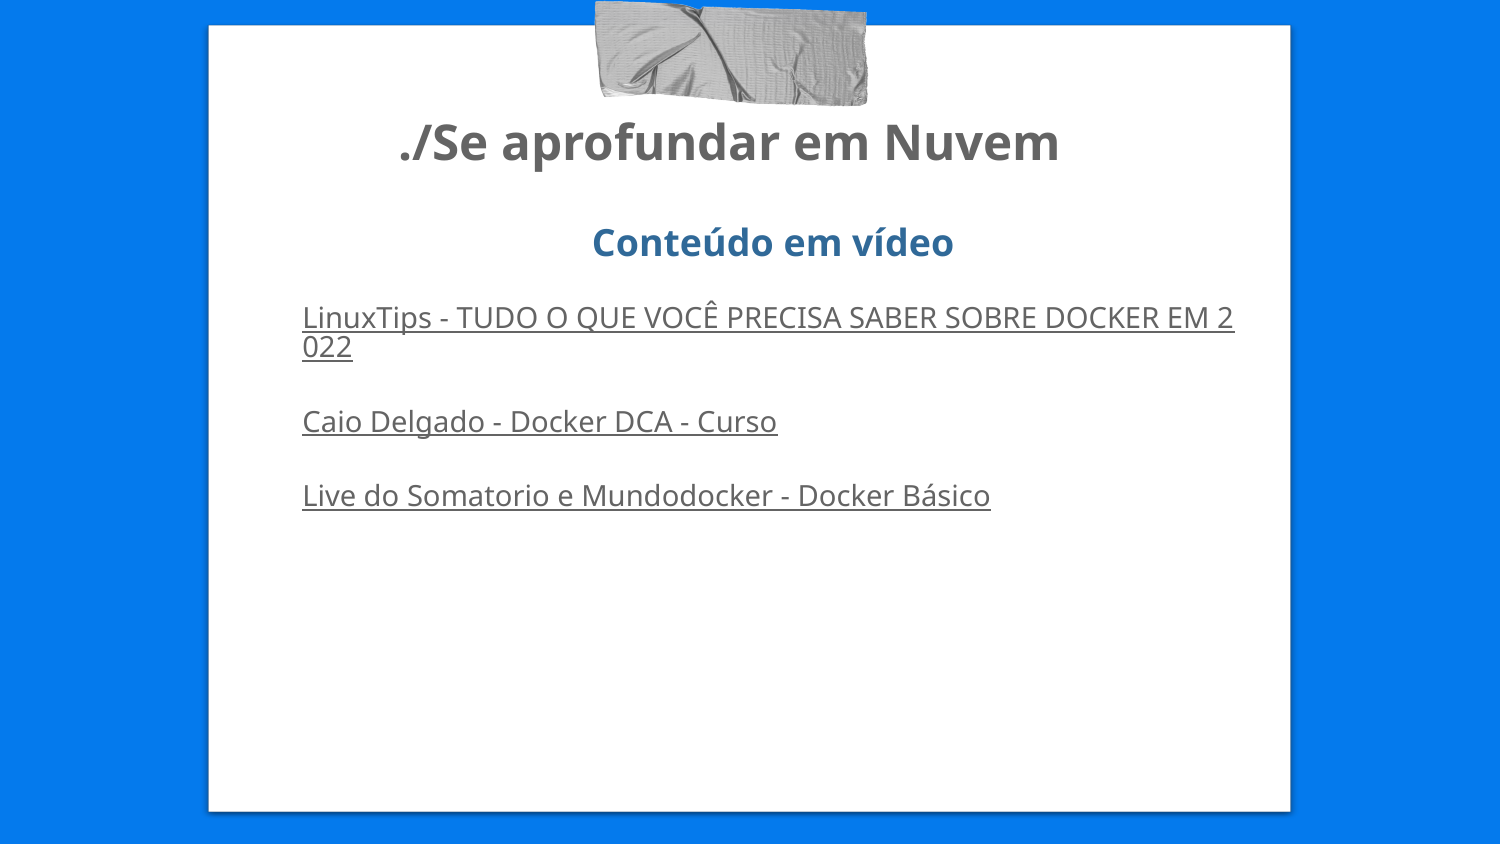

./Se aprofundar em Nuvem
Conteúdo em vídeo
LinuxTips - TUDO O QUE VOCÊ PRECISA SABER SOBRE DOCKER EM 2022
Caio Delgado - Docker DCA - Curso
Live do Somatorio e Mundodocker - Docker Básico